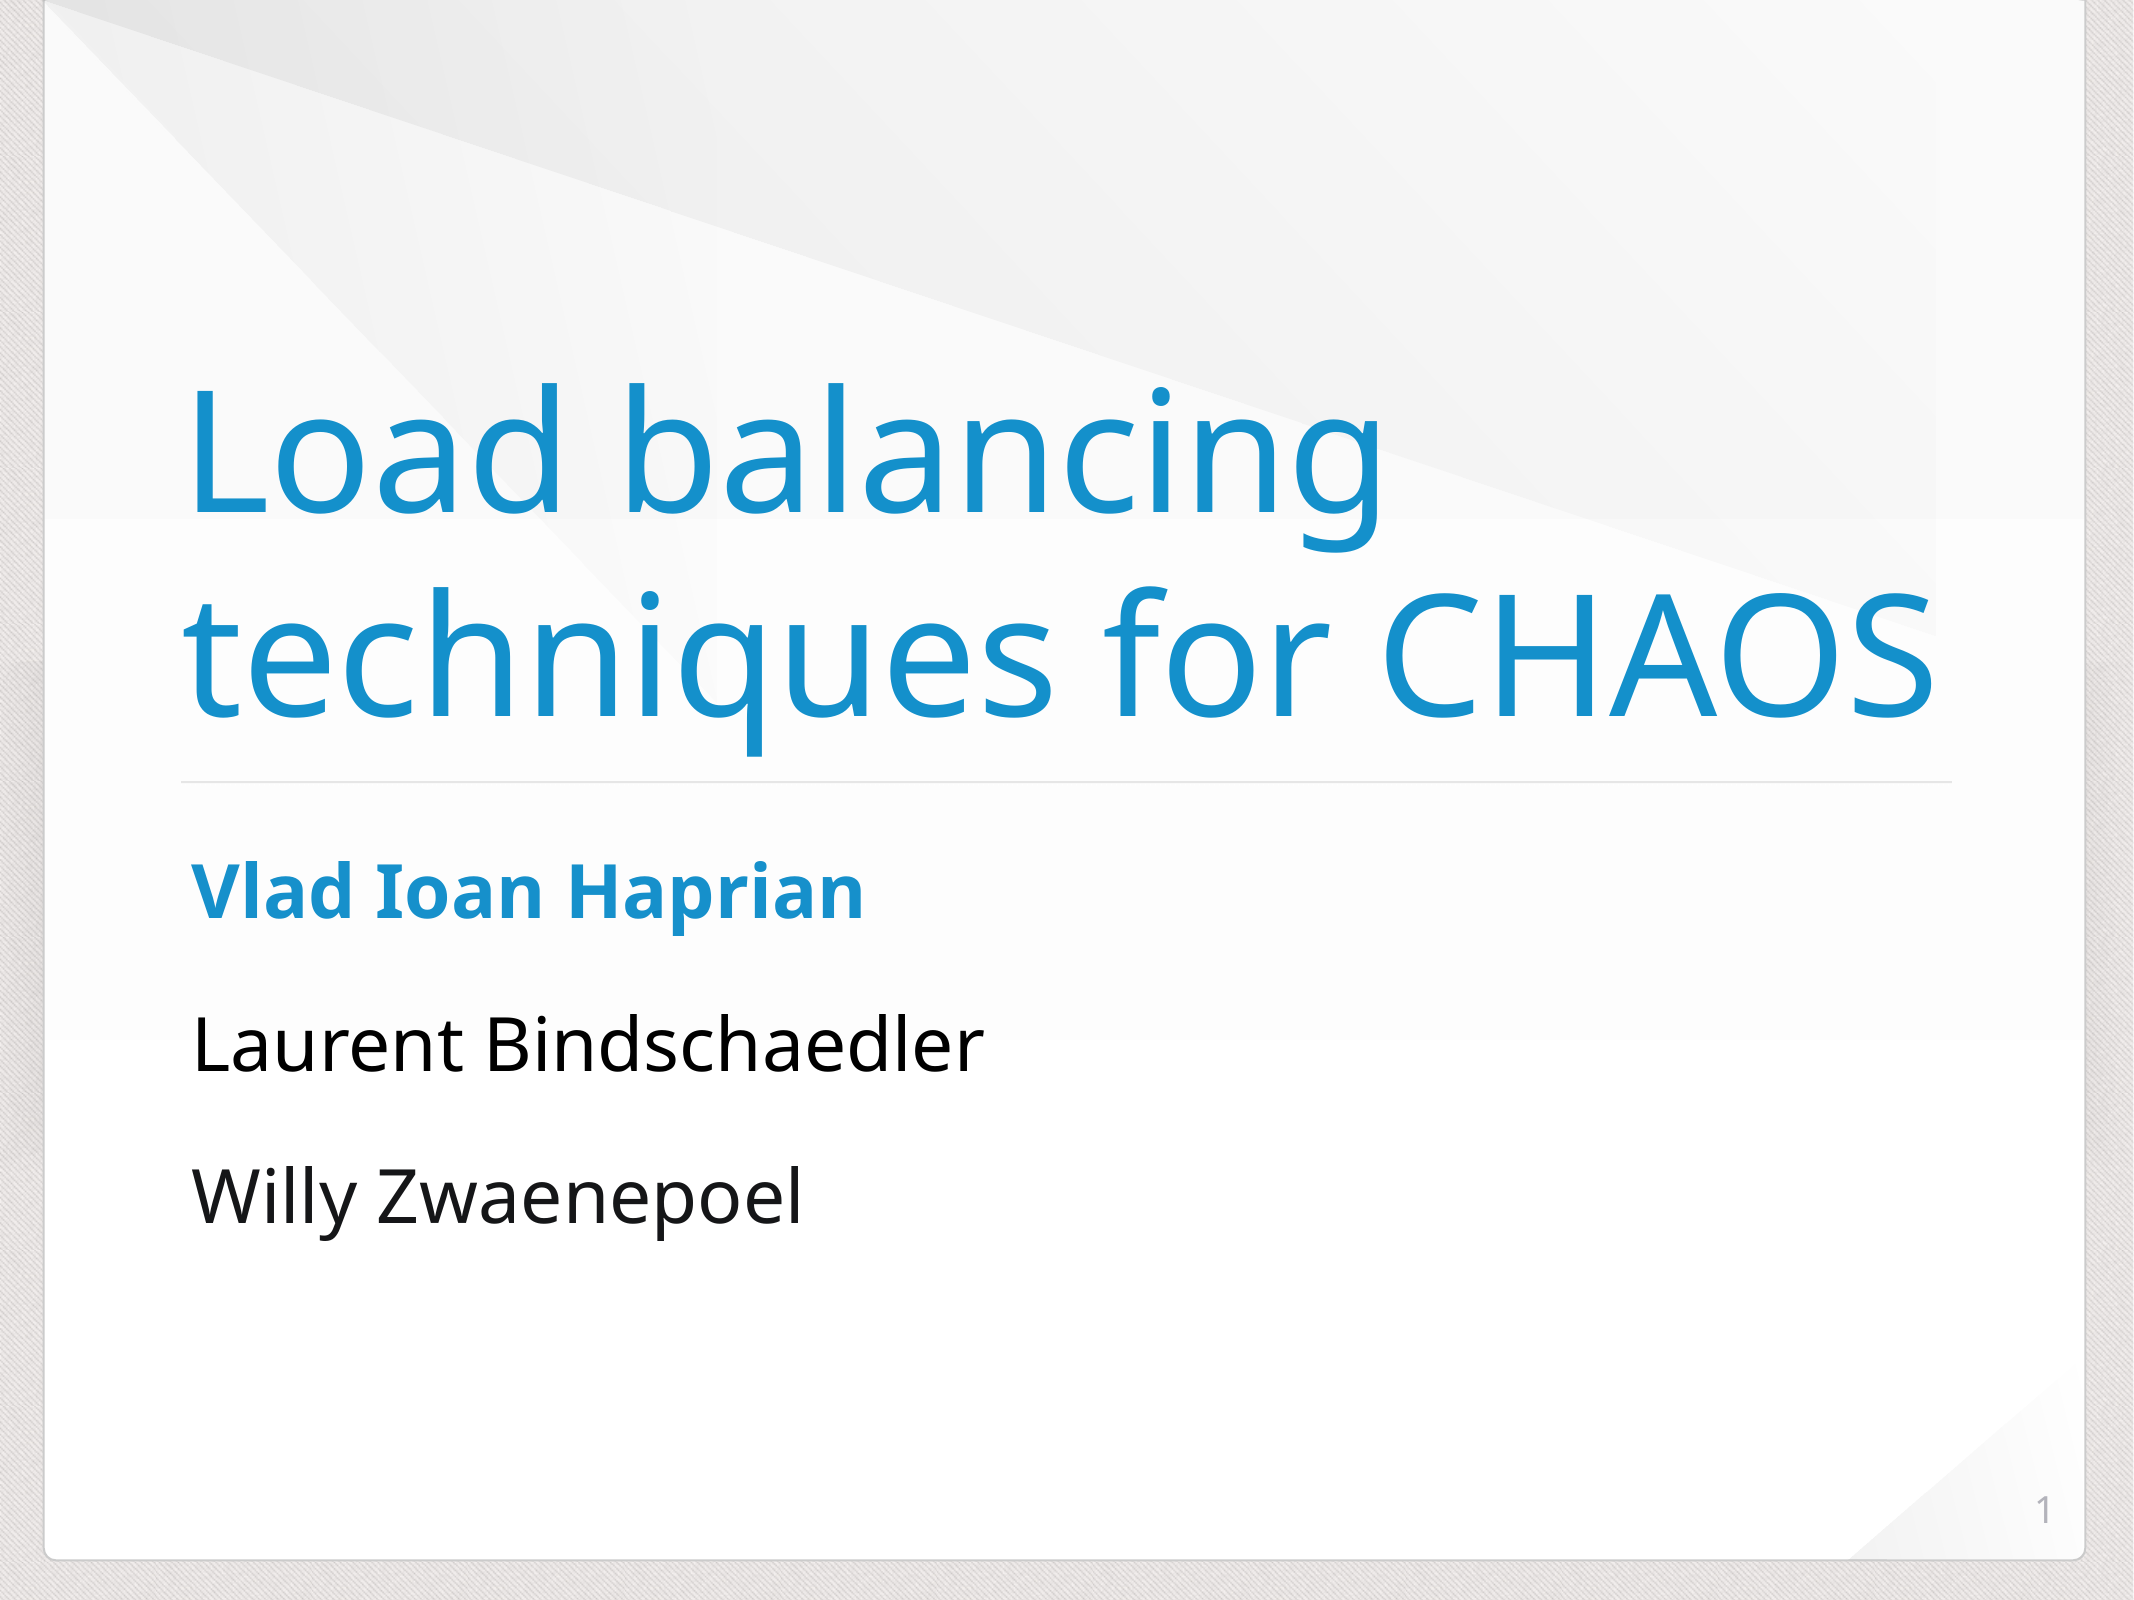

# Load balancing techniques for CHAOS
Vlad Ioan Haprian
Laurent Bindschaedler
Willy Zwaenepoel